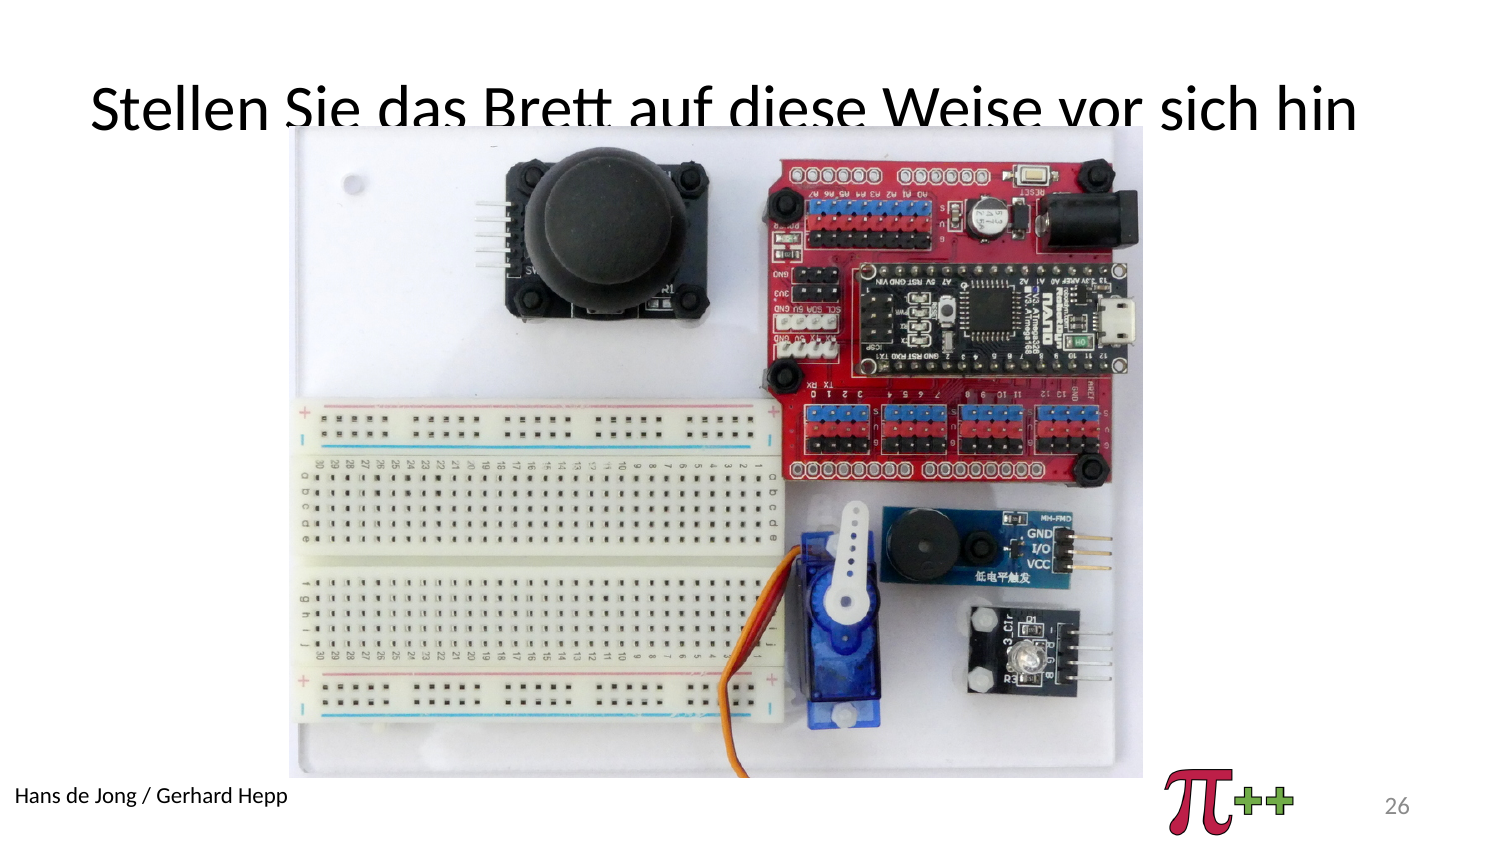

# Stellen Sie das Brett auf diese Weise vor sich hin